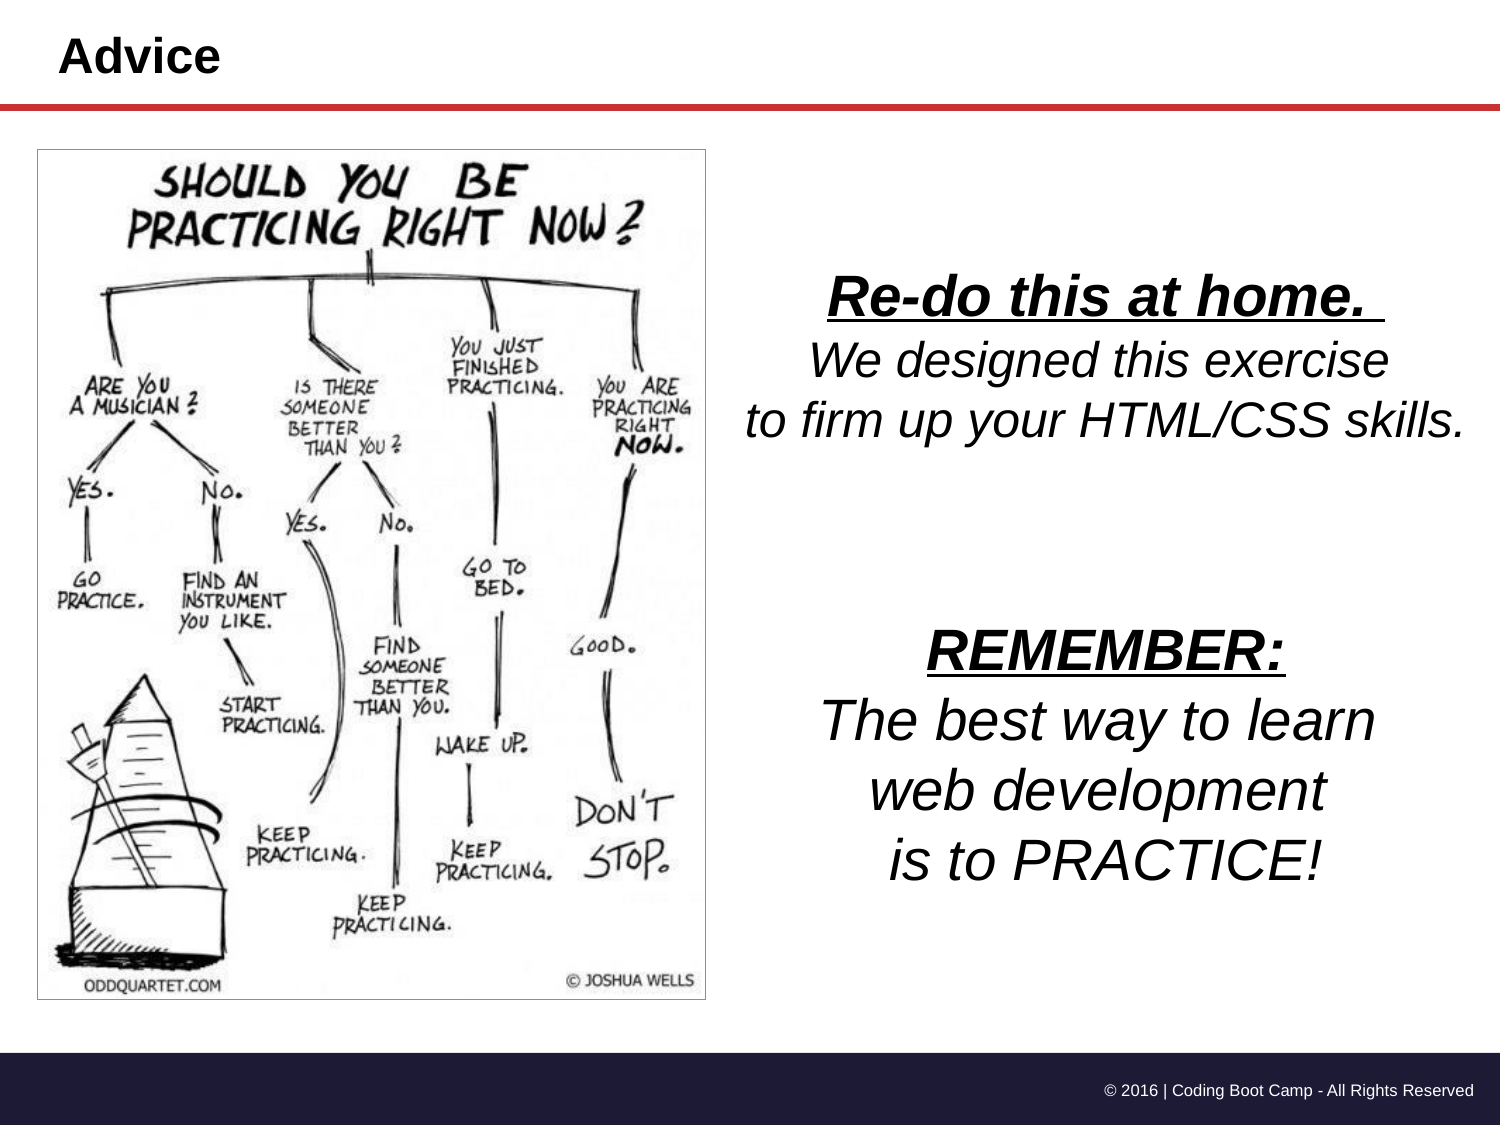

# Advice
Re-do this at home.
We designed this exercise
to firm up your HTML/CSS skills.
REMEMBER:
The best way to learn
web development
is to PRACTICE!